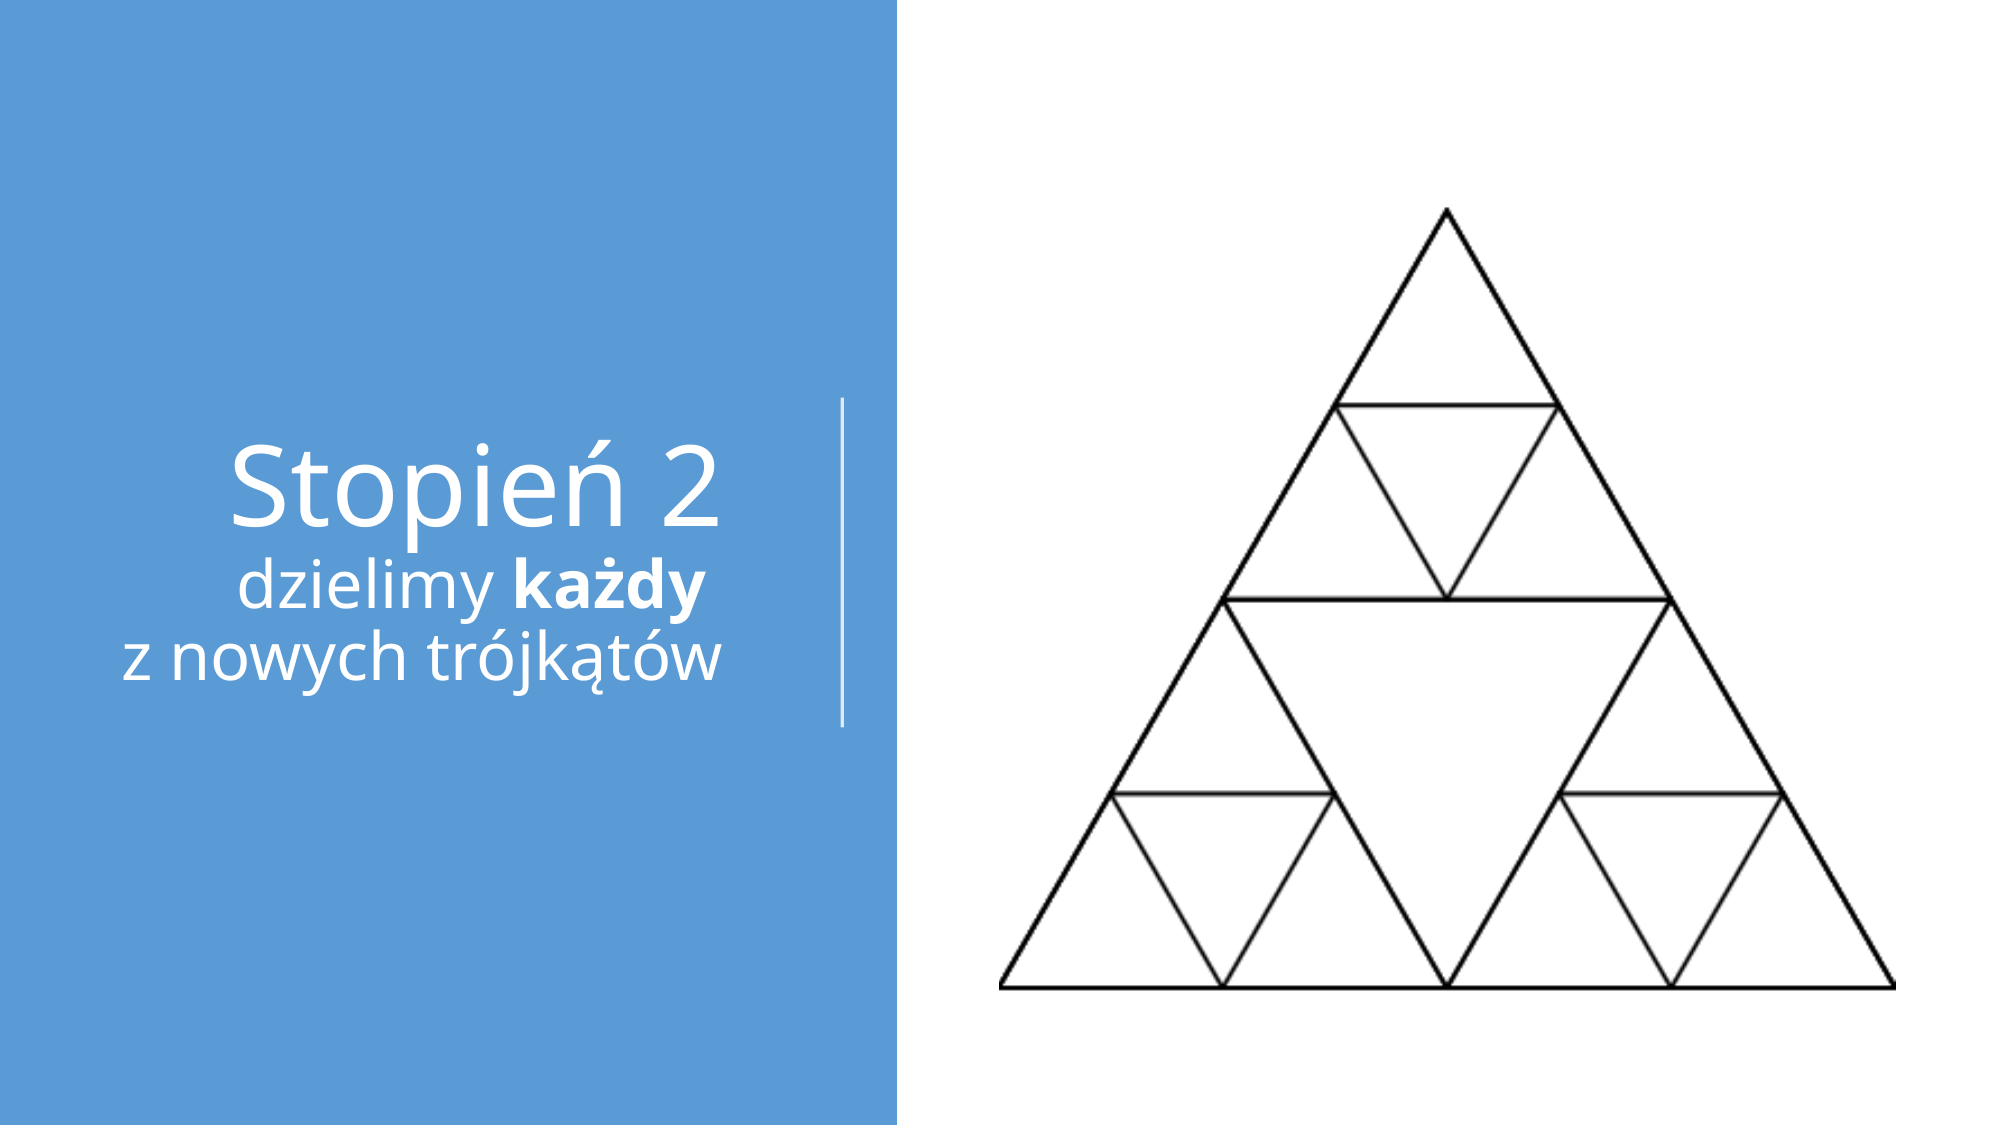

# Stopień 2 dzielimy każdy z nowych trójkątów